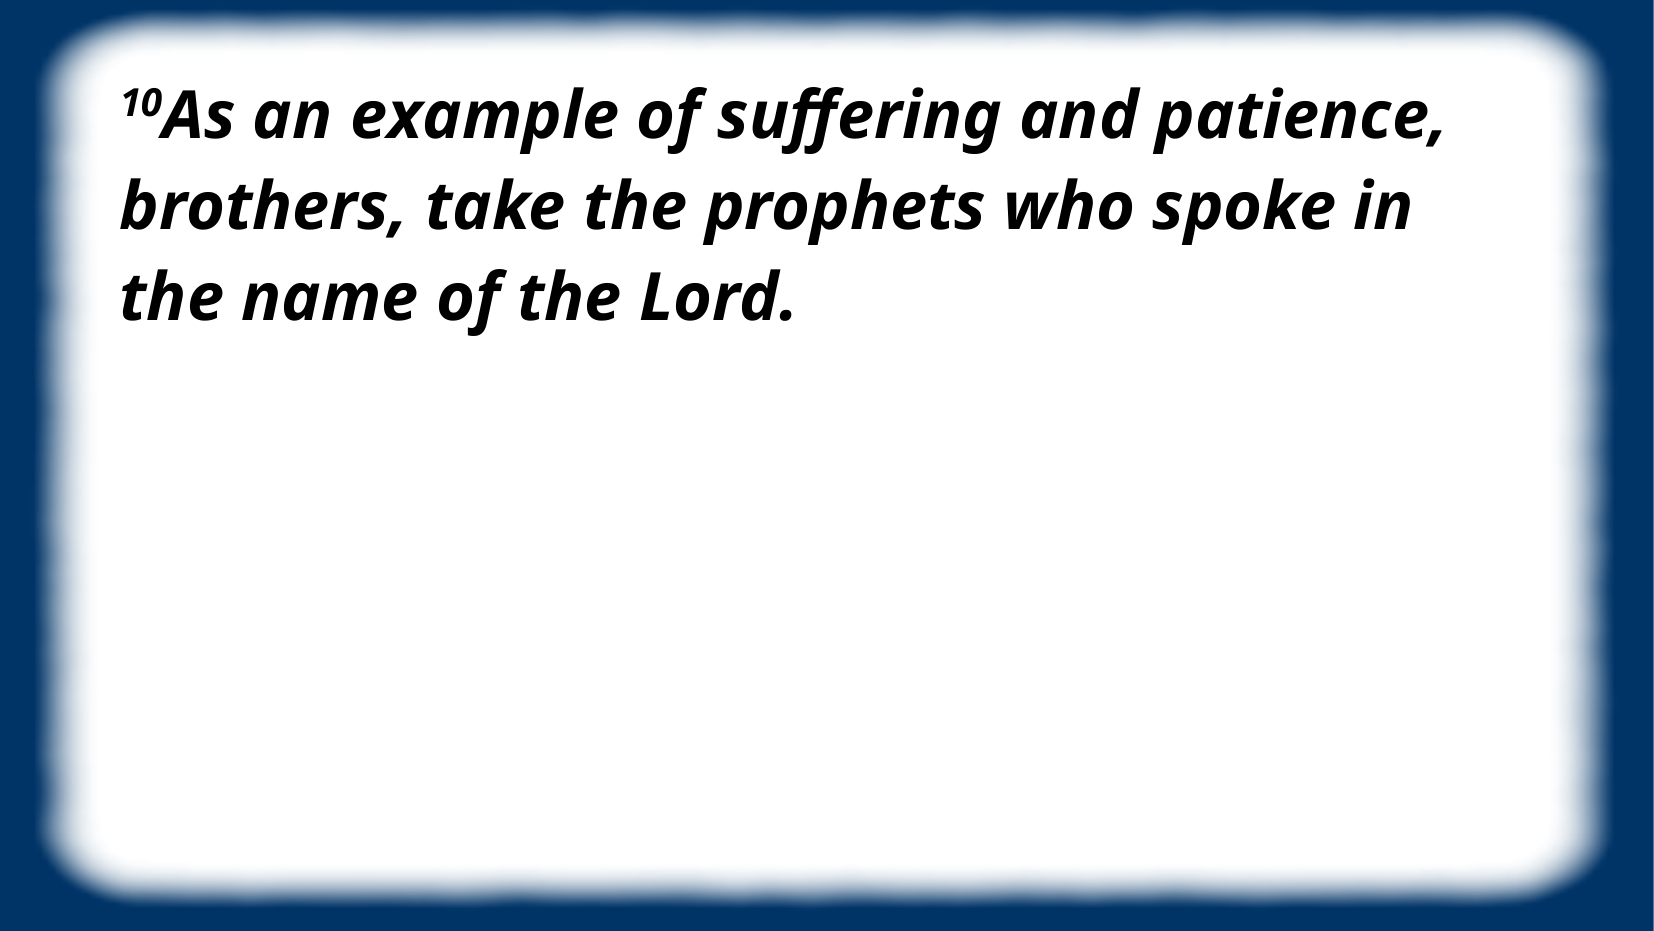

10As an example of suffering and patience, brothers, take the prophets who spoke in the name of the Lord.